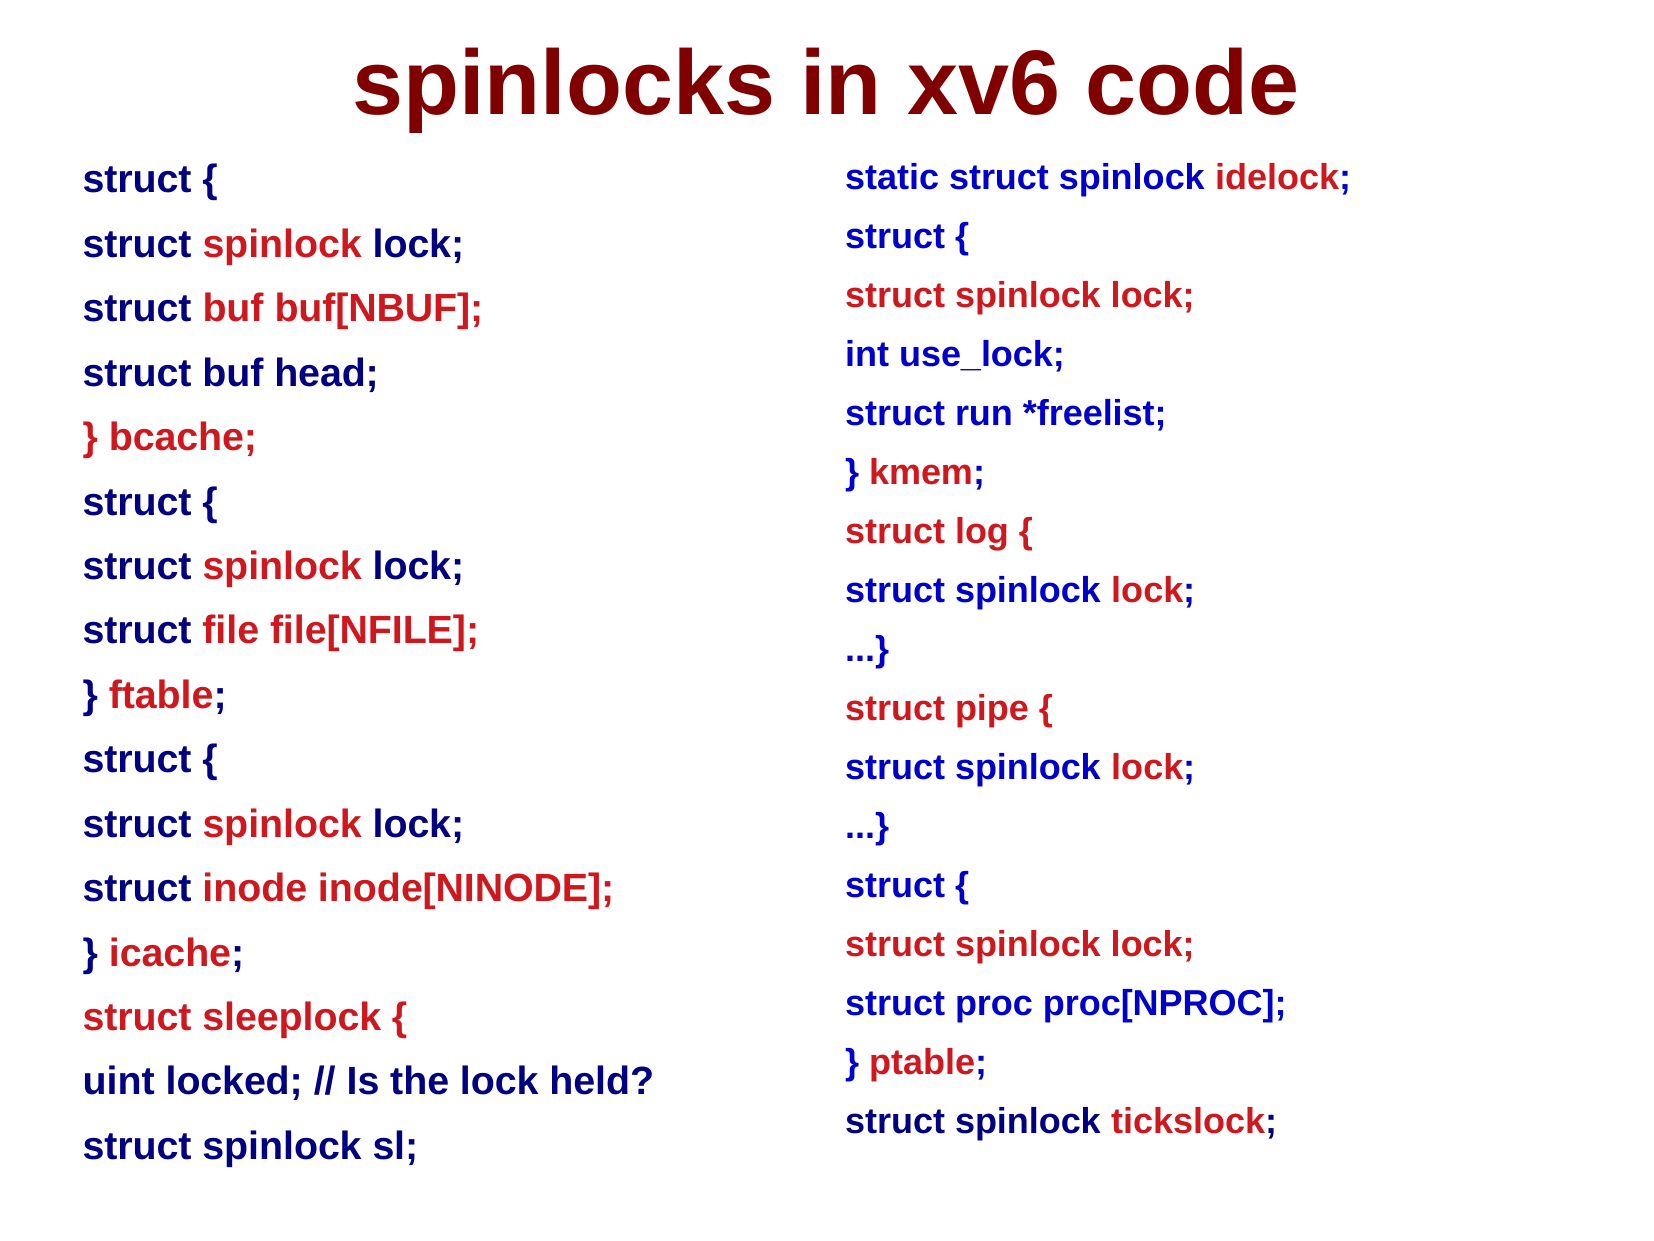

# spinlocks in xv6 code
struct {
struct spinlock lock;
struct buf buf[NBUF];
struct buf head;
} bcache;
struct {
struct spinlock lock;
struct file file[NFILE];
} ftable;
struct {
struct spinlock lock;
struct inode inode[NINODE];
} icache;
struct sleeplock {
uint locked; // Is the lock held?
struct spinlock sl;
static struct spinlock idelock;
struct {
struct spinlock lock;
int use_lock;
struct run *freelist;
} kmem;
struct log {
struct spinlock lock;
...}
struct pipe {
struct spinlock lock;
...}
struct {
struct spinlock lock;
struct proc proc[NPROC];
} ptable;
struct spinlock tickslock;